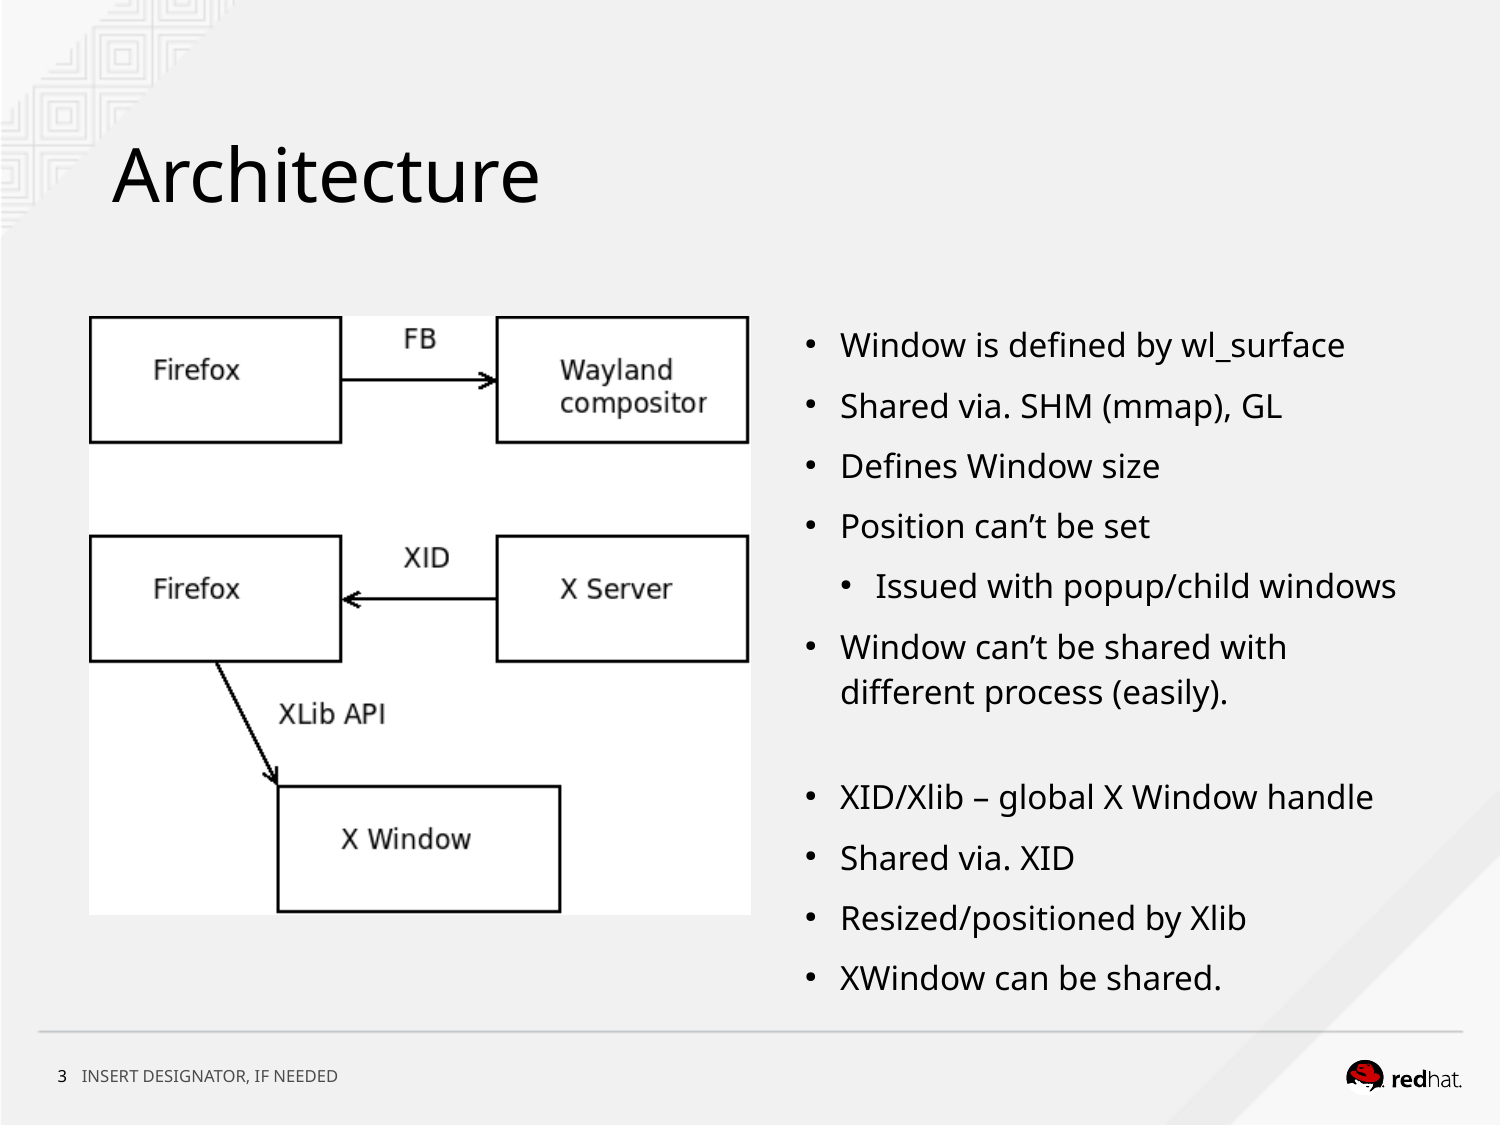

# Architecture
Window is defined by wl_surface
Shared via. SHM (mmap), GL
Defines Window size
Position can’t be set
Issued with popup/child windows
Window can’t be shared with different process (easily).
XID/Xlib – global X Window handle
Shared via. XID
Resized/positioned by Xlib
XWindow can be shared.
3
INSERT DESIGNATOR, IF NEEDED